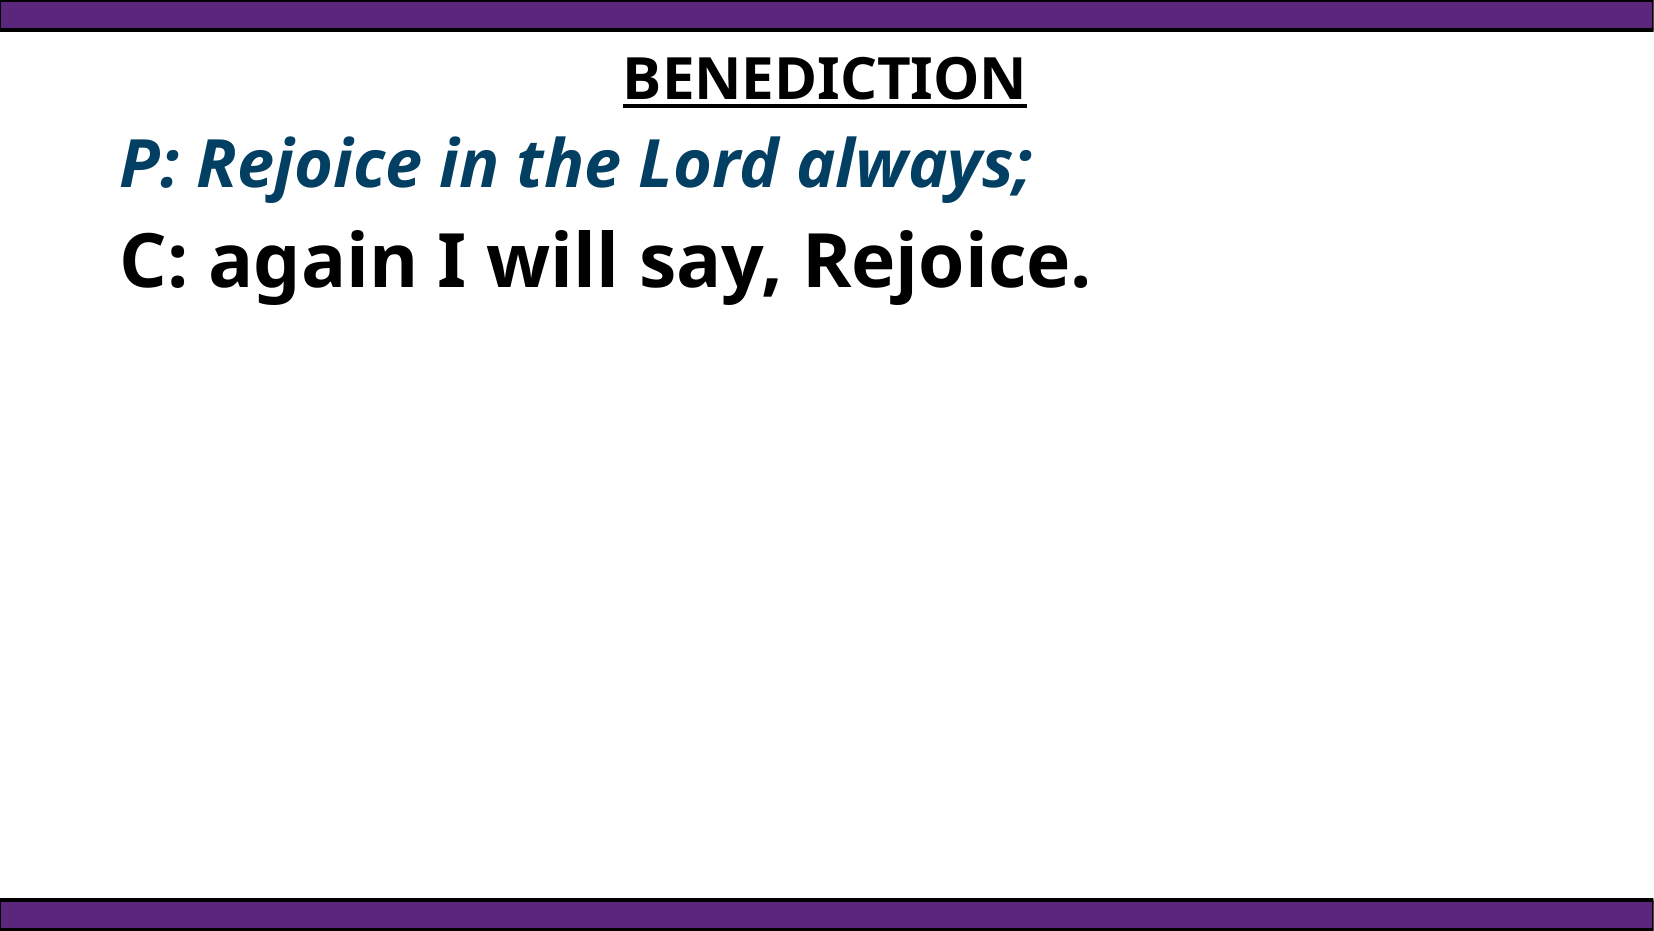

BENEDICTION
P: Rejoice in the Lord always;
C: again I will say, Rejoice.